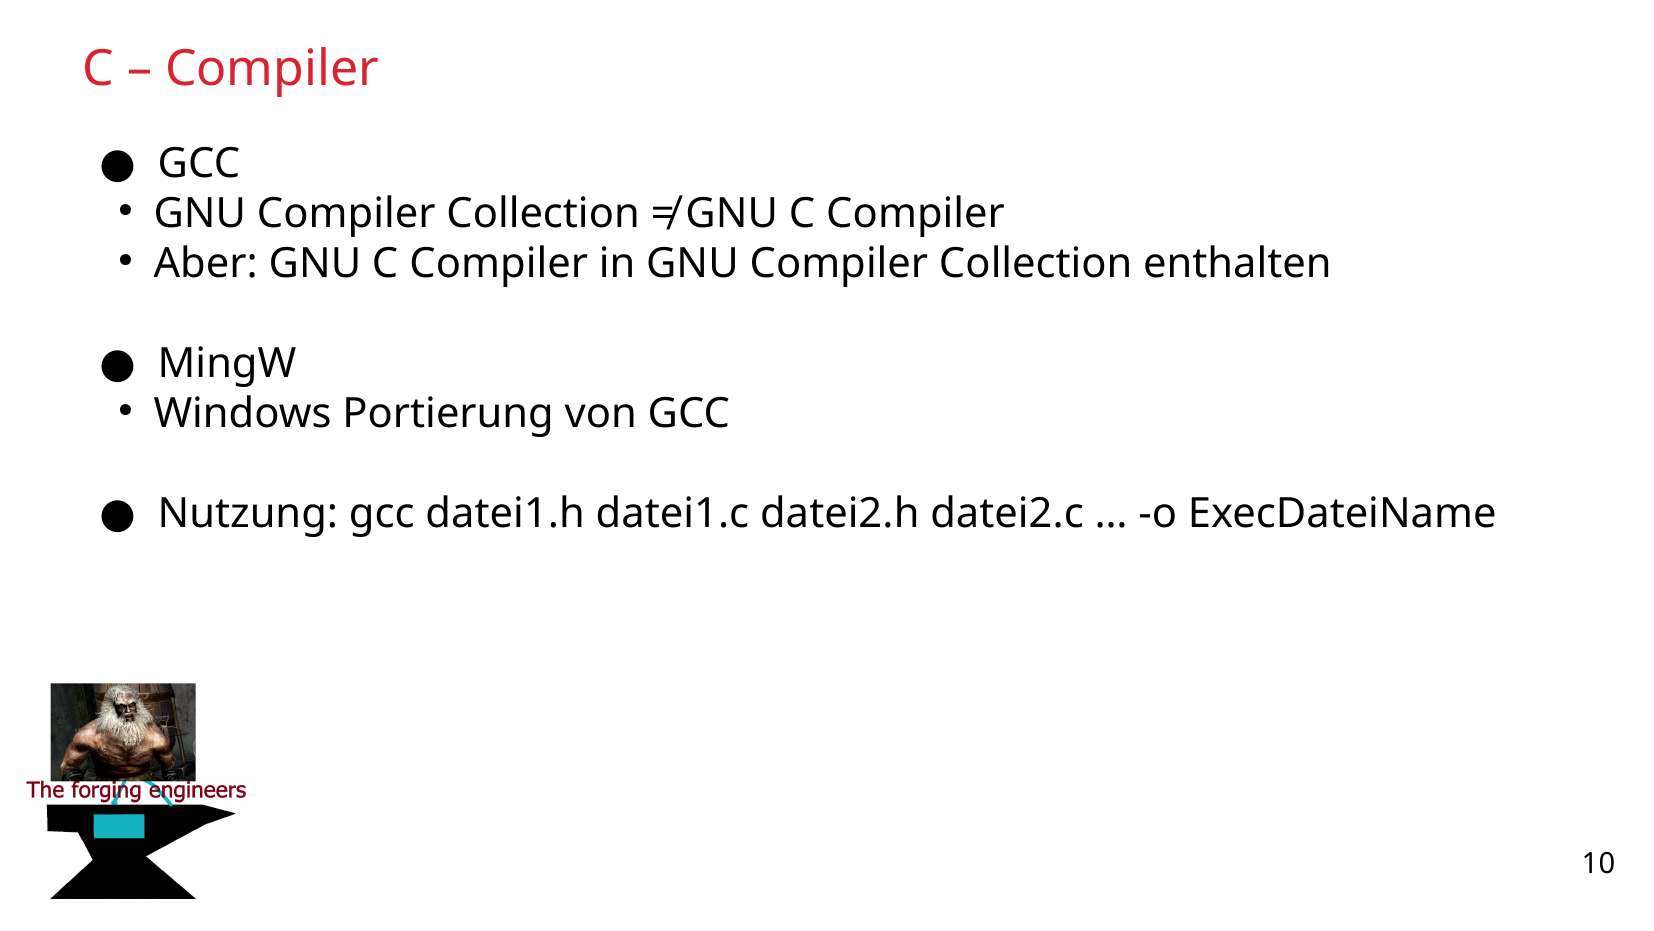

# C – Compiler
GCC
GNU Compiler Collection ≠ GNU C Compiler
Aber: GNU C Compiler in GNU Compiler Collection enthalten
MingW
Windows Portierung von GCC
Nutzung: gcc datei1.h datei1.c datei2.h datei2.c … -o ExecDateiName